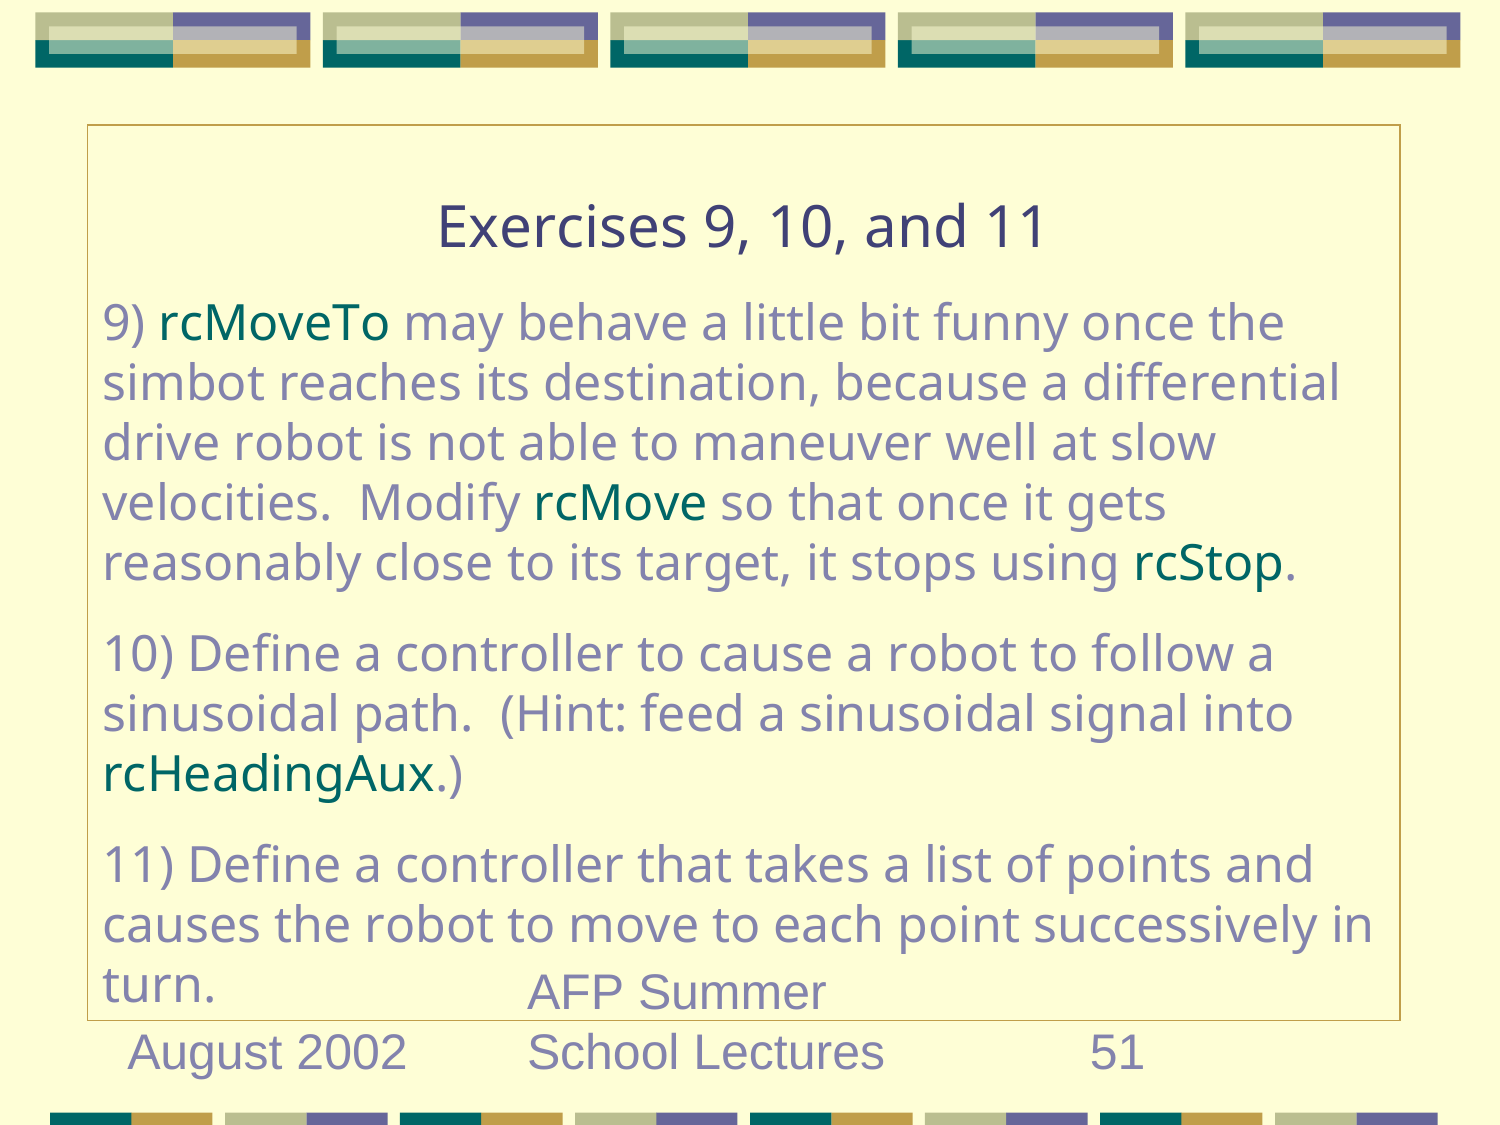

Exercises 9, 10, and 11
9) rcMoveTo may behave a little bit funny once the simbot reaches its destination, because a differential drive robot is not able to maneuver well at slow velocities. Modify rcMove so that once it gets reasonably close to its target, it stops using rcStop.
10) Define a controller to cause a robot to follow a sinusoidal path. (Hint: feed a sinusoidal signal into rcHeadingAux.)‏
11) Define a controller that takes a list of points and causes the robot to move to each point successively in turn.
August 2002
51